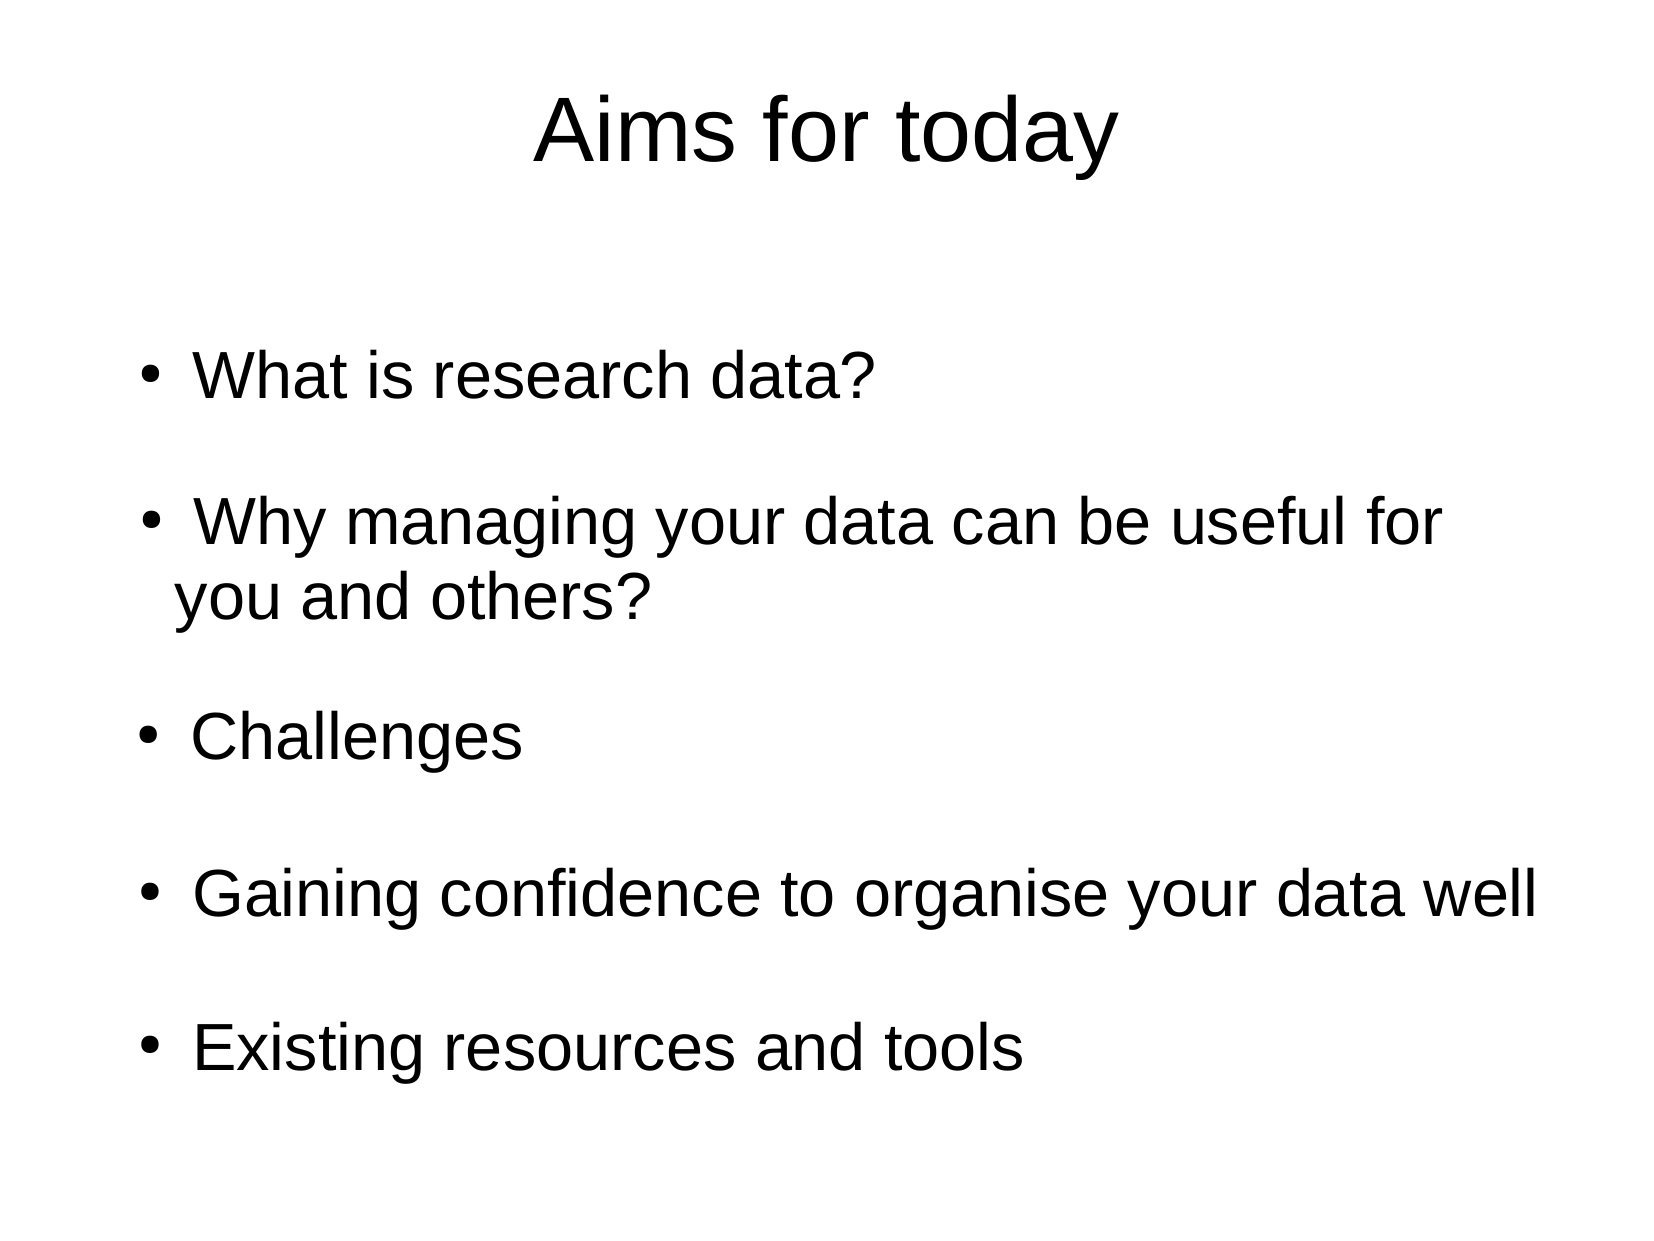

# Aims for today
 What is research data?
 Why managing your data can be useful for you and others?
 Challenges
 Gaining confidence to organise your data well
 Existing resources and tools